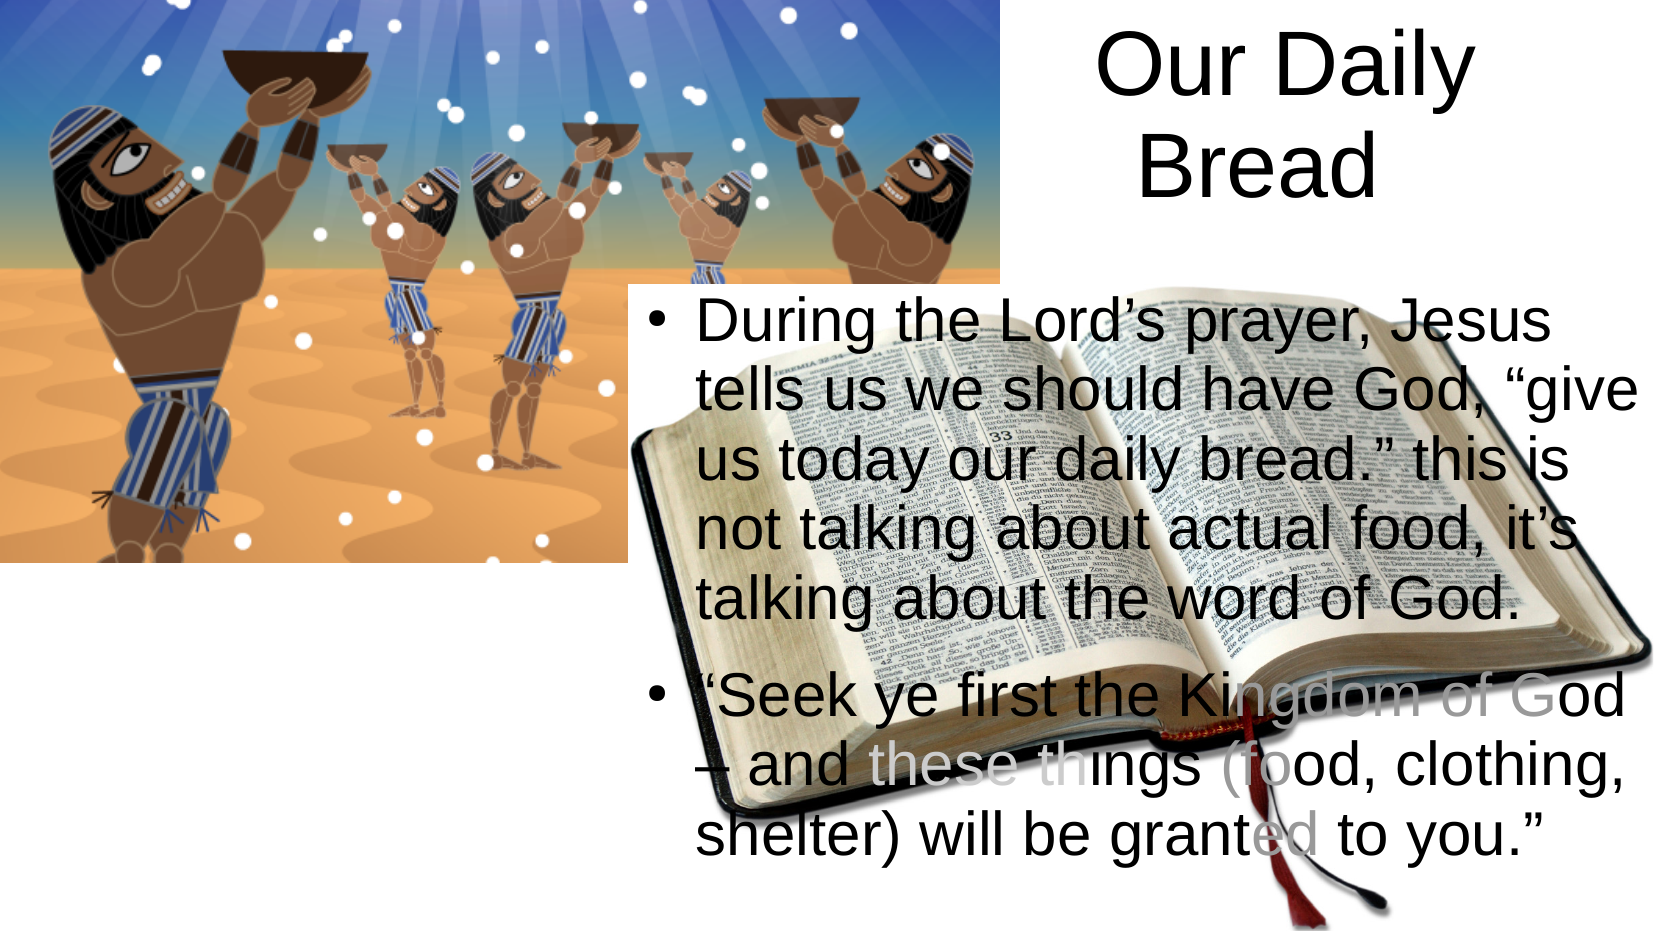

# Our Daily Bread
During the Lord’s prayer, Jesus tells us we should have God, “give us today our daily bread.” this is not talking about actual food, it’s talking about the word of God.
“Seek ye first the Kingdom of God – and these things (food, clothing, shelter) will be granted to you.”